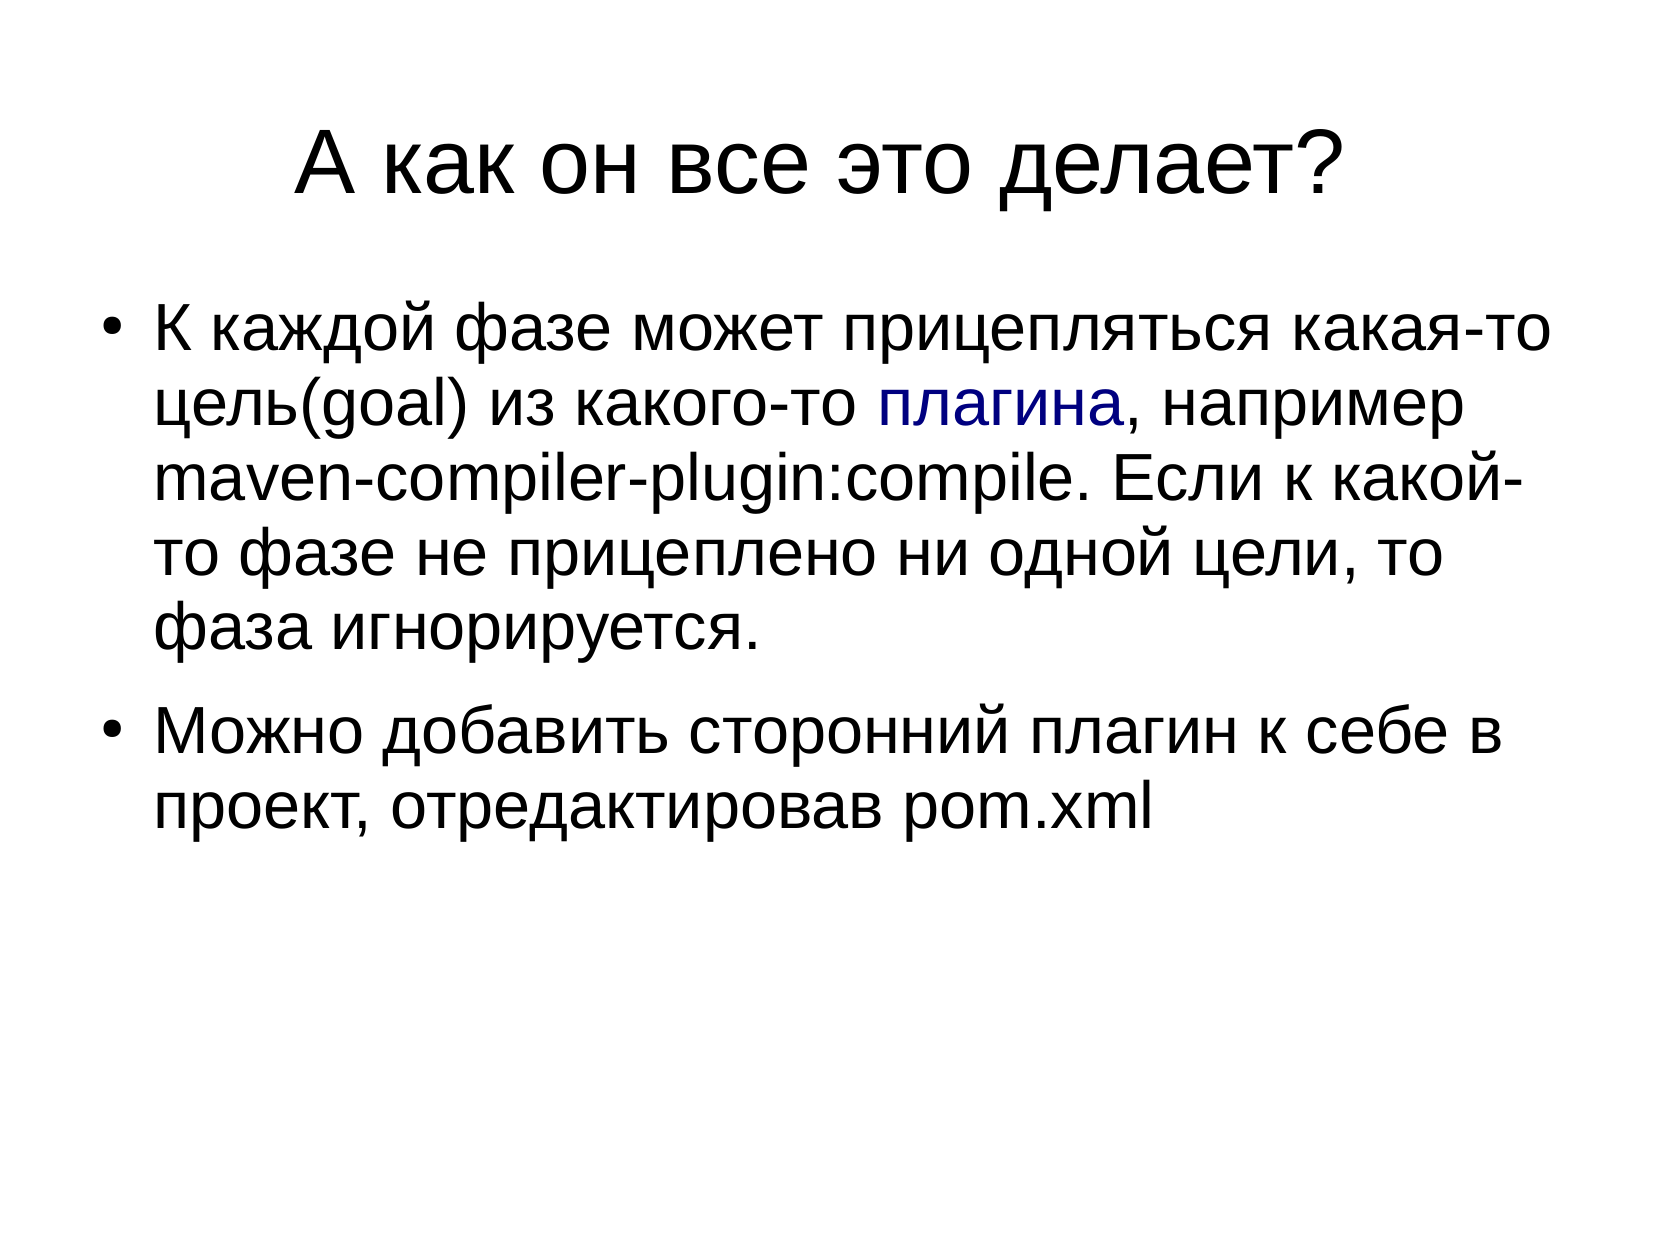

# А как он все это делает?
К каждой фазе может прицепляться какая-то цель(goal) из какого-то плагина, например maven-compiler-plugin:compile. Если к какой-то фазе не прицеплено ни одной цели, то фаза игнорируется.
Можно добавить сторонний плагин к себе в проект, отредактировав pom.xml